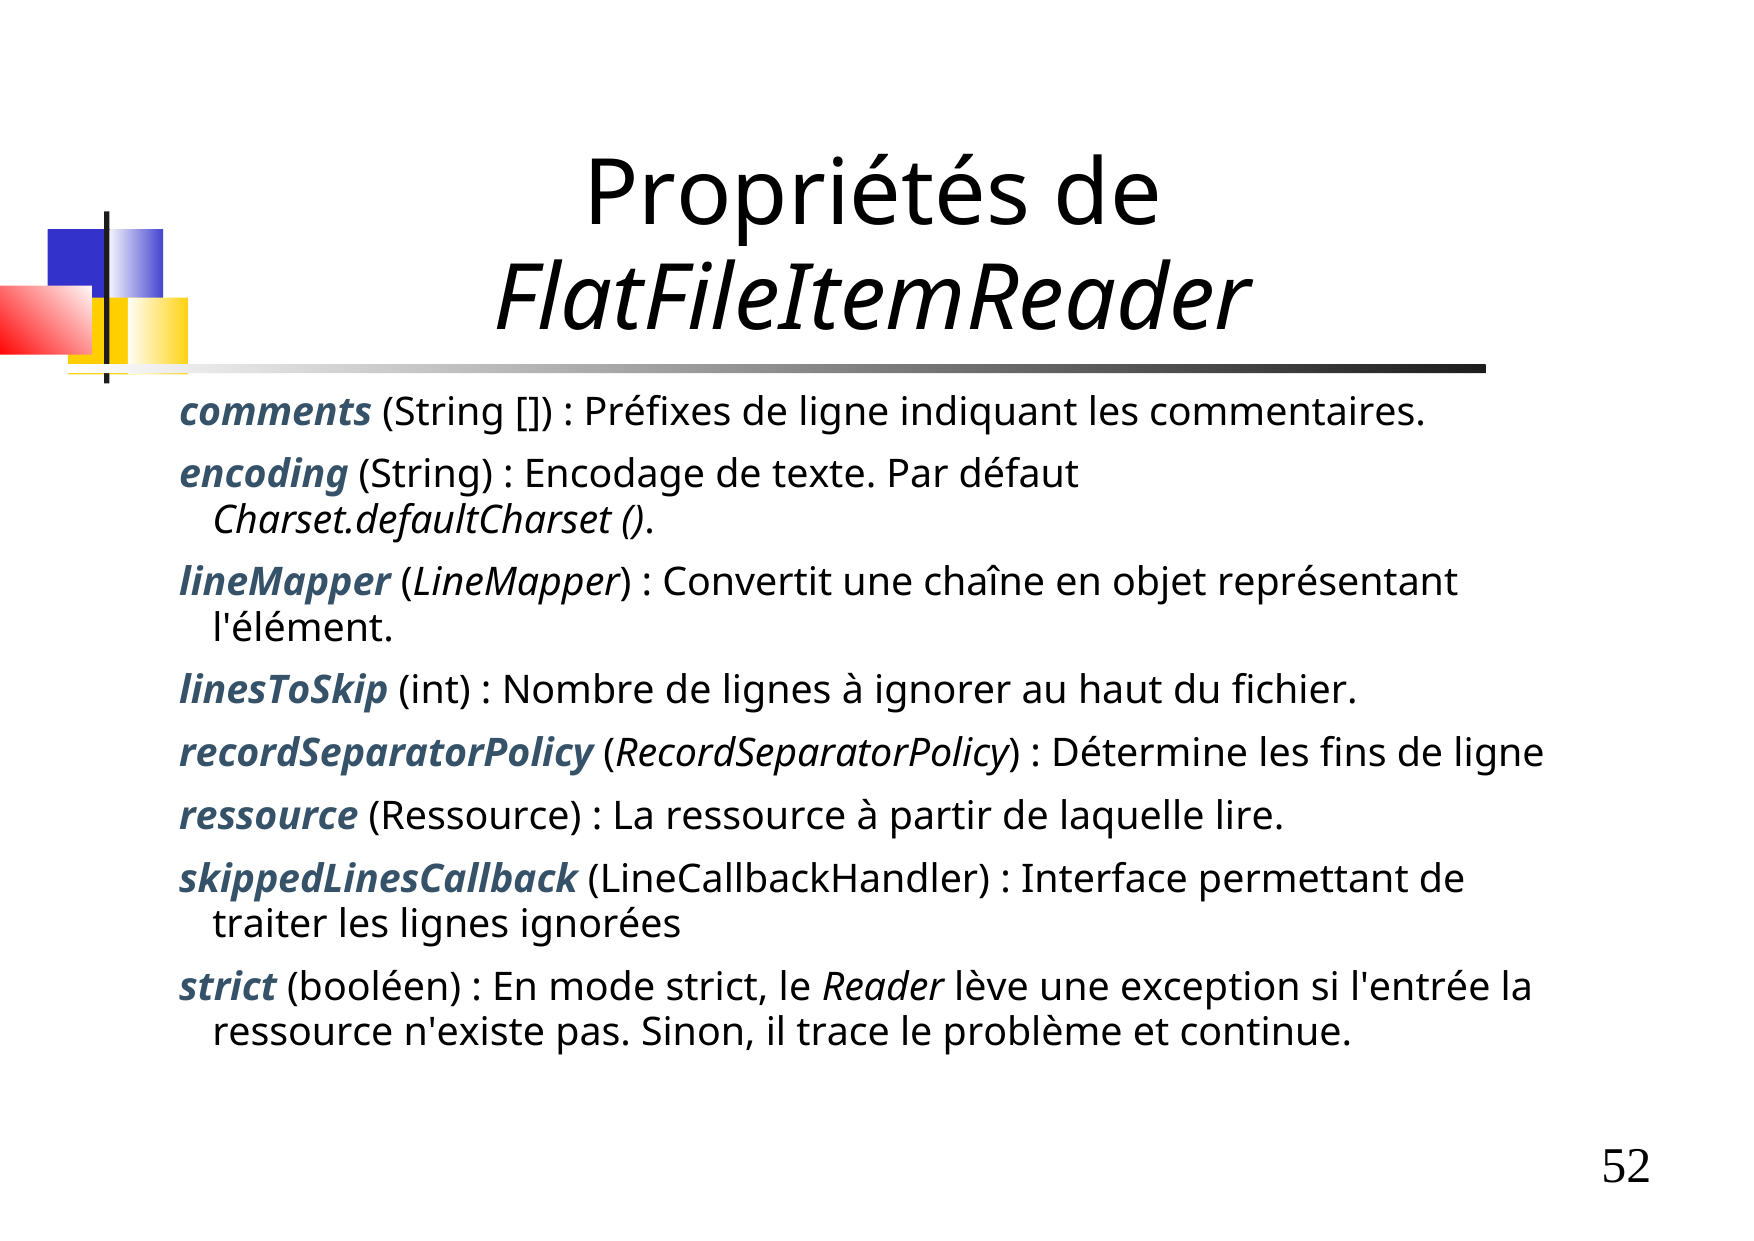

# Propriétés de FlatFileItemReader
comments (String []) : Préfixes de ligne indiquant les commentaires.
encoding (String) : Encodage de texte. Par défaut
Charset.defaultCharset ().
lineMapper (LineMapper) : Convertit une chaîne en objet représentant l'élément.
linesToSkip (int) : Nombre de lignes à ignorer au haut du fichier.
recordSeparatorPolicy (RecordSeparatorPolicy) : Détermine les fins de ligne
ressource (Ressource) : La ressource à partir de laquelle lire.
skippedLinesCallback (LineCallbackHandler) : Interface permettant de traiter les lignes ignorées
strict (booléen) : En mode strict, le Reader lève une exception si l'entrée la ressource n'existe pas. Sinon, il trace le problème et continue.